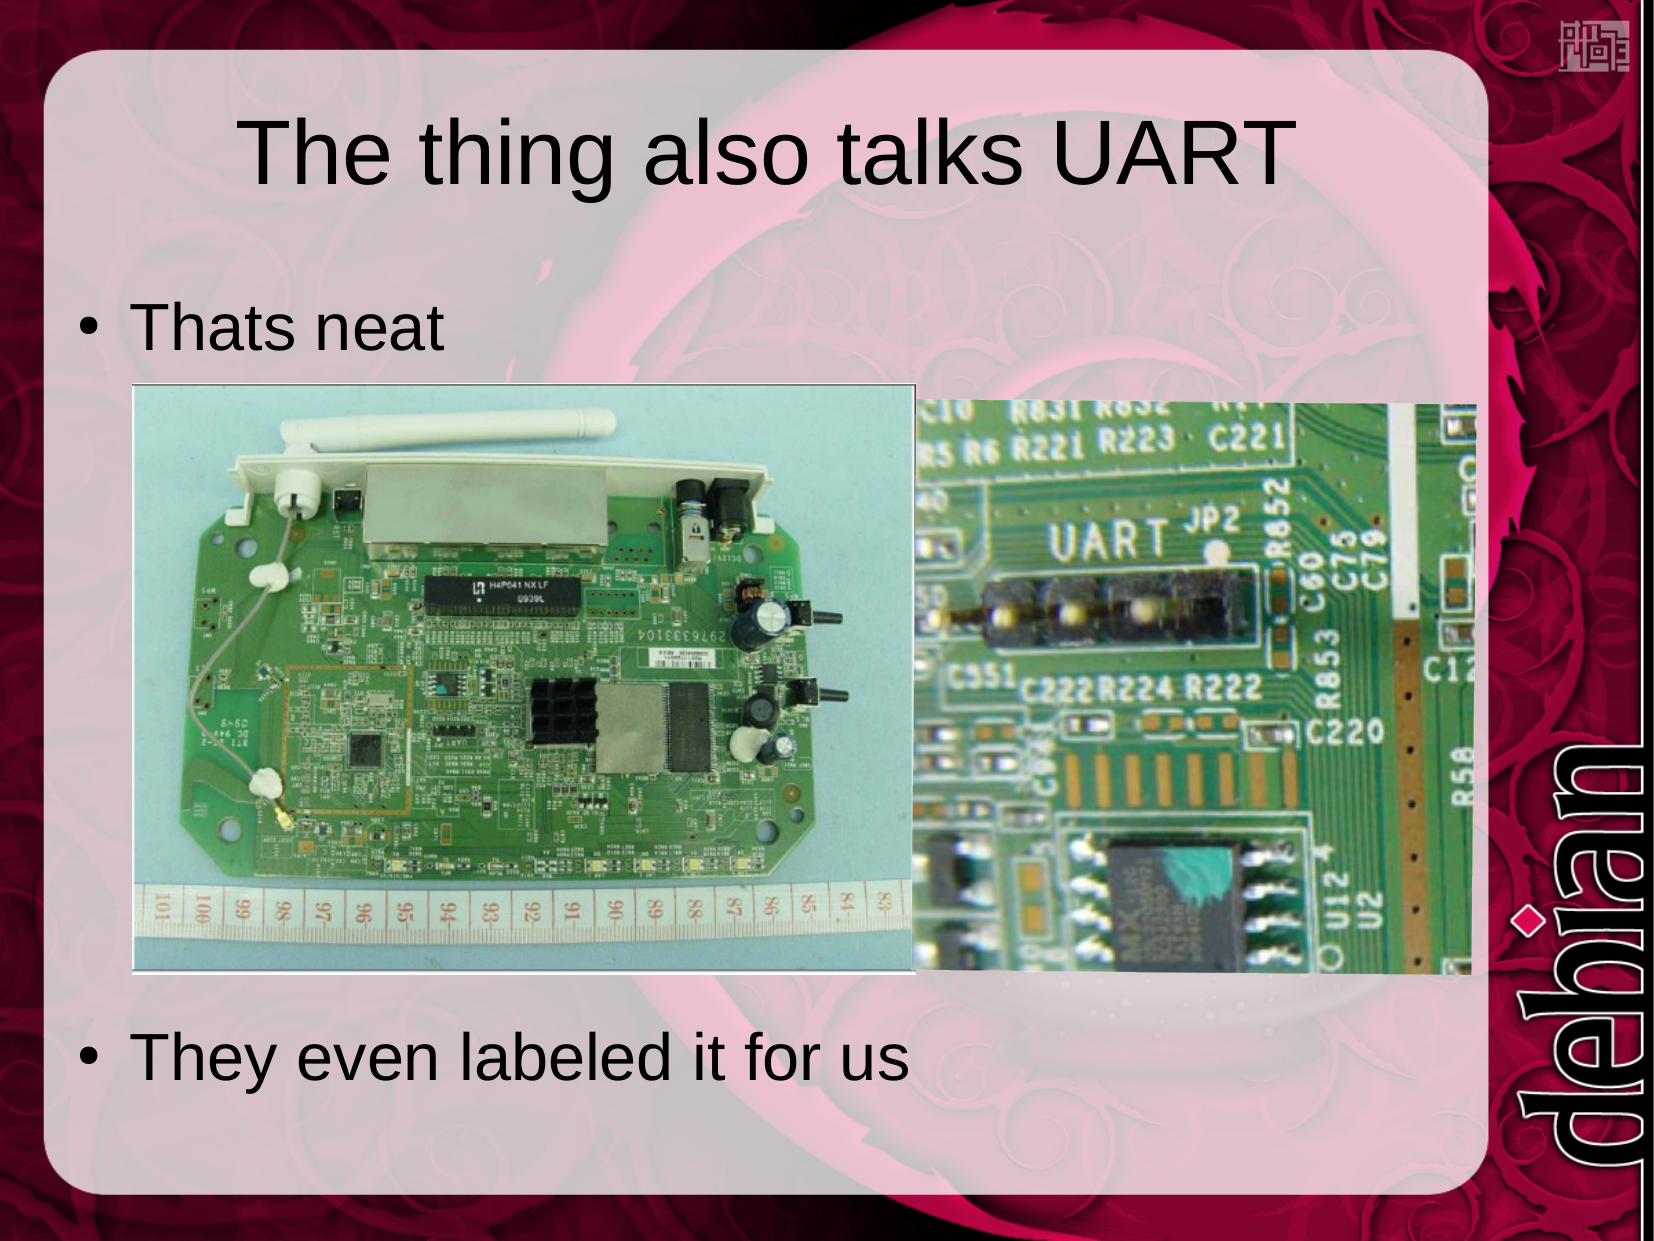

# The thing also talks UART
Thats neat
They even labeled it for us